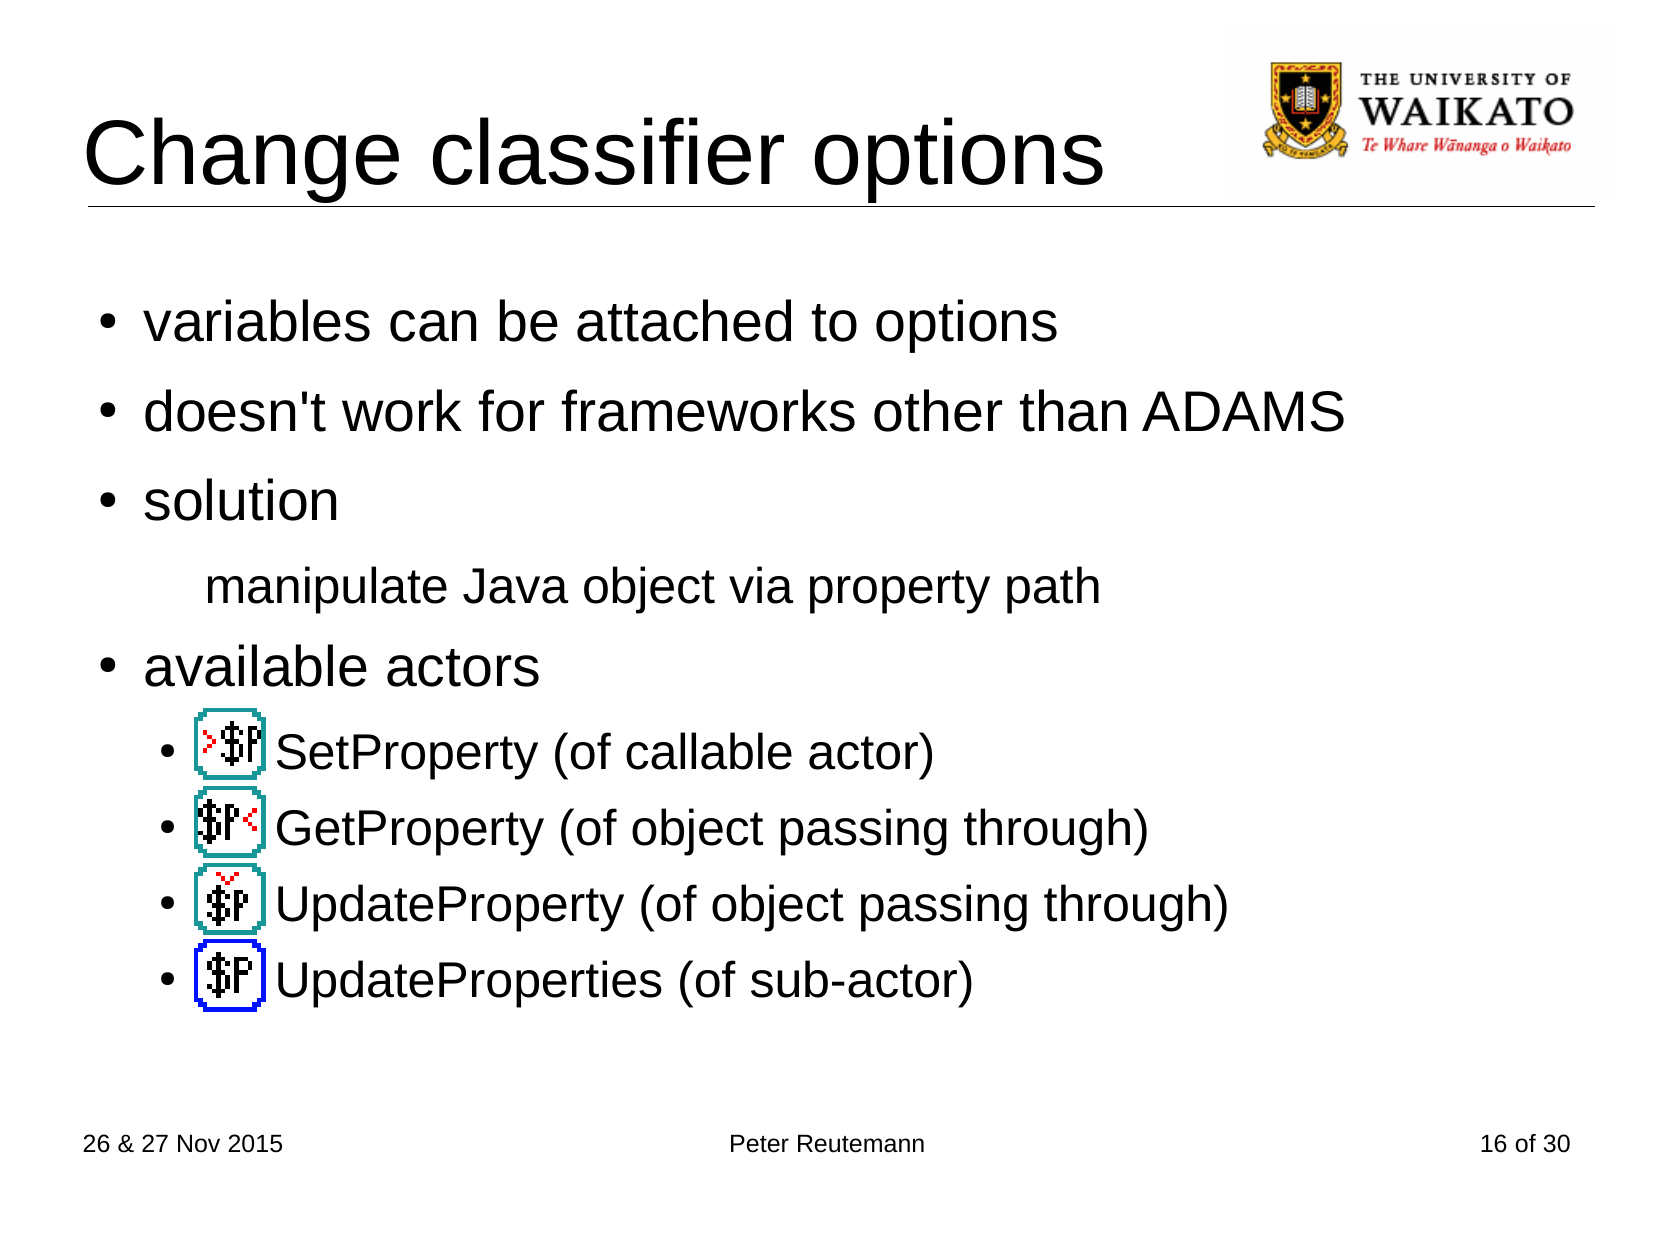

# Change classifier options
variables can be attached to options
doesn't work for frameworks other than ADAMS
solution
manipulate Java object via property path
available actors
 SetProperty (of callable actor)
 GetProperty (of object passing through)
 UpdateProperty (of object passing through)
 UpdateProperties (of sub-actor)
26 & 27 Nov 2015
Peter Reutemann
16